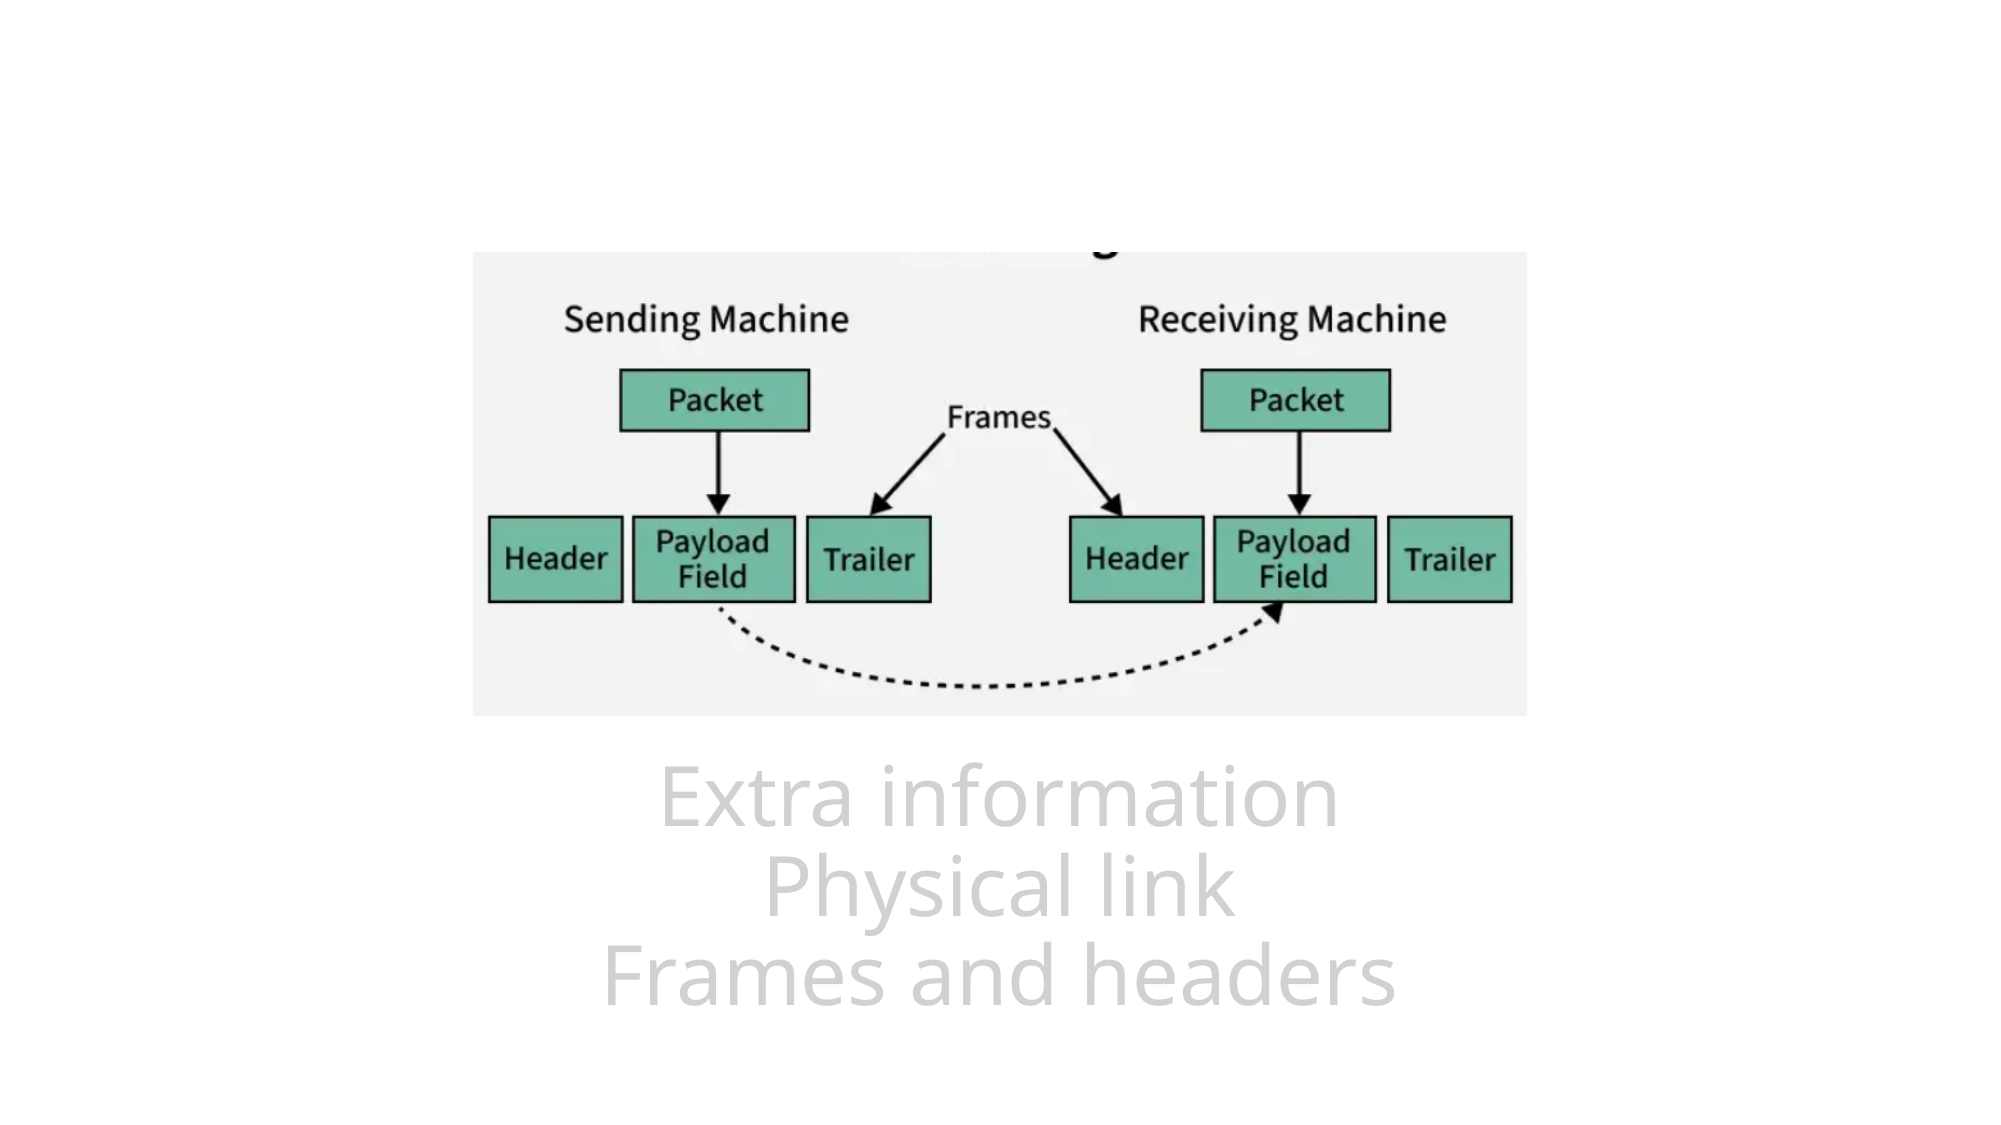

Framing
Extra information
Physical link
Frames and headers